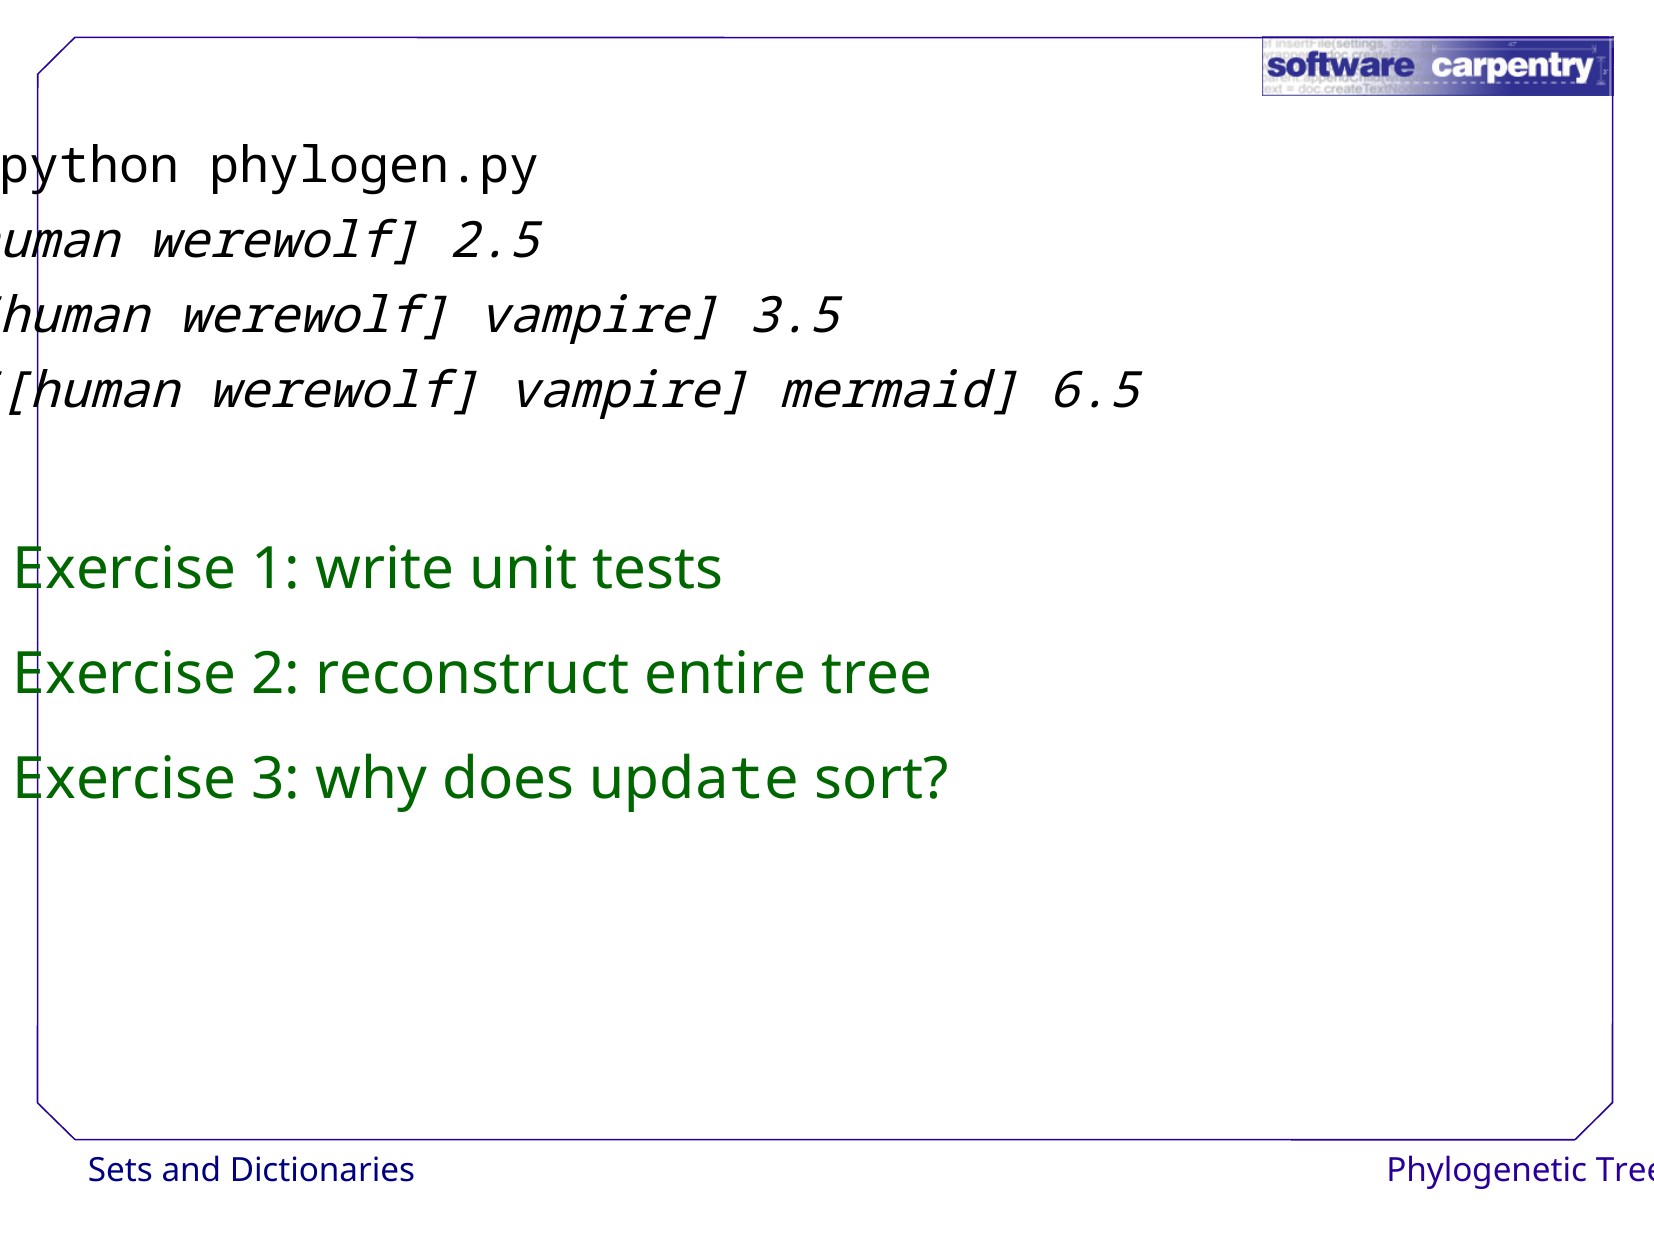

$ python phylogen.py
[human werewolf] 2.5
[[human werewolf] vampire] 3.5
[[[human werewolf] vampire] mermaid] 6.5
Exercise 1: write unit tests
Exercise 2: reconstruct entire tree
Exercise 3: why does update sort?